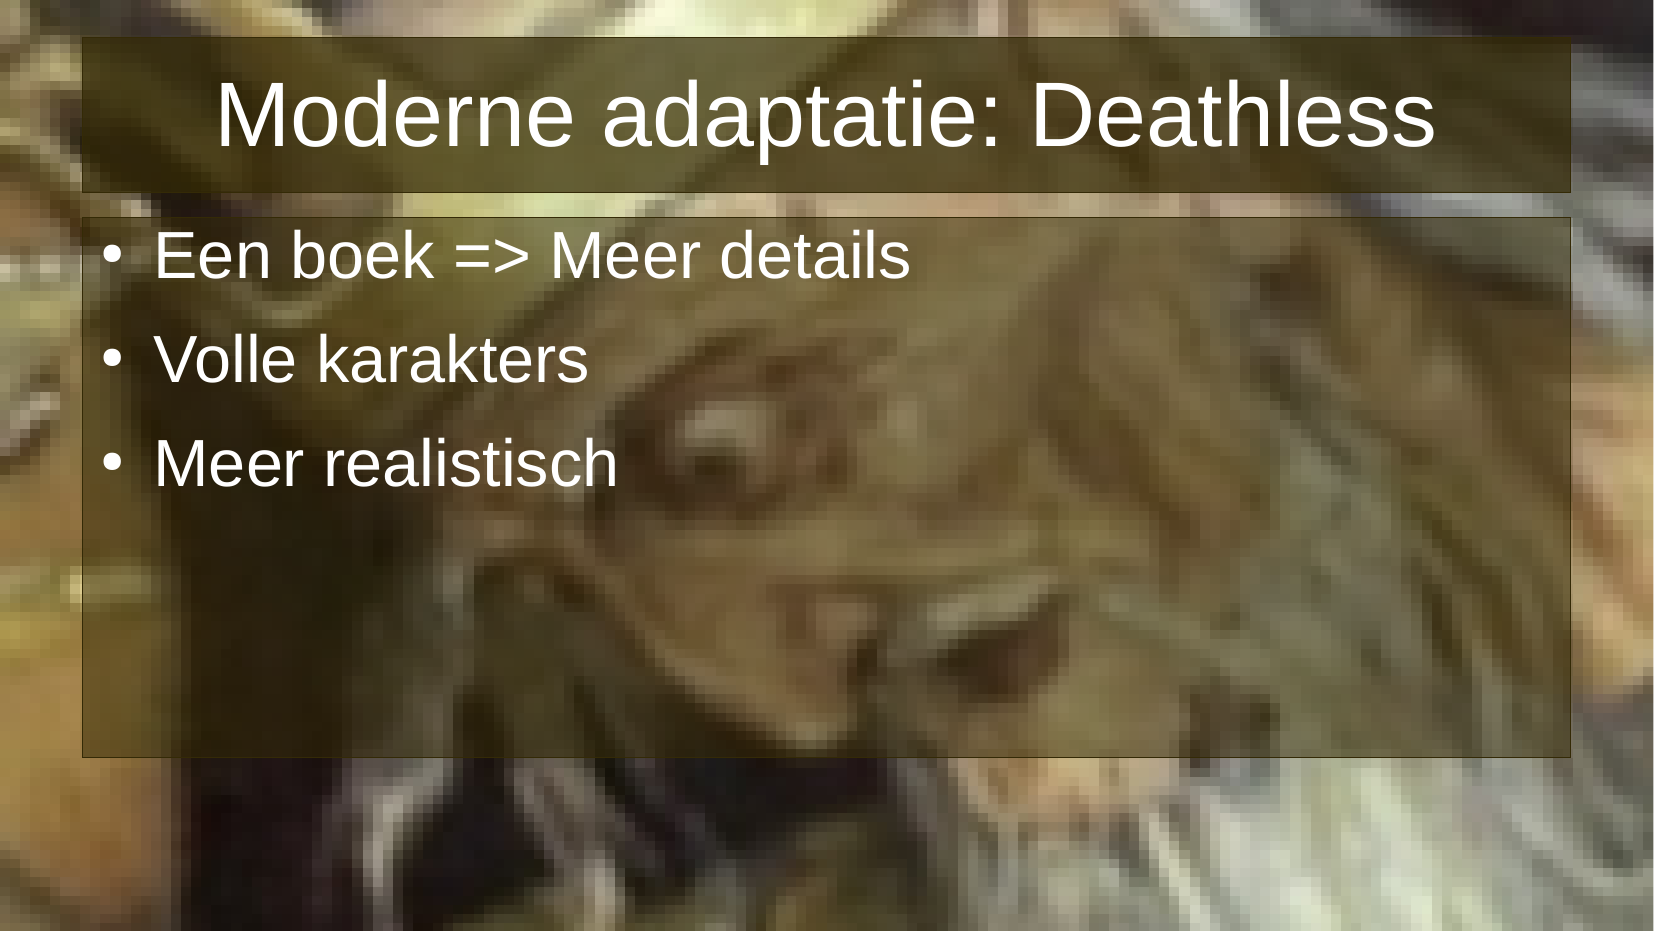

# Moderne adaptatie: Deathless
Een boek => Meer details
Volle karakters
Meer realistisch